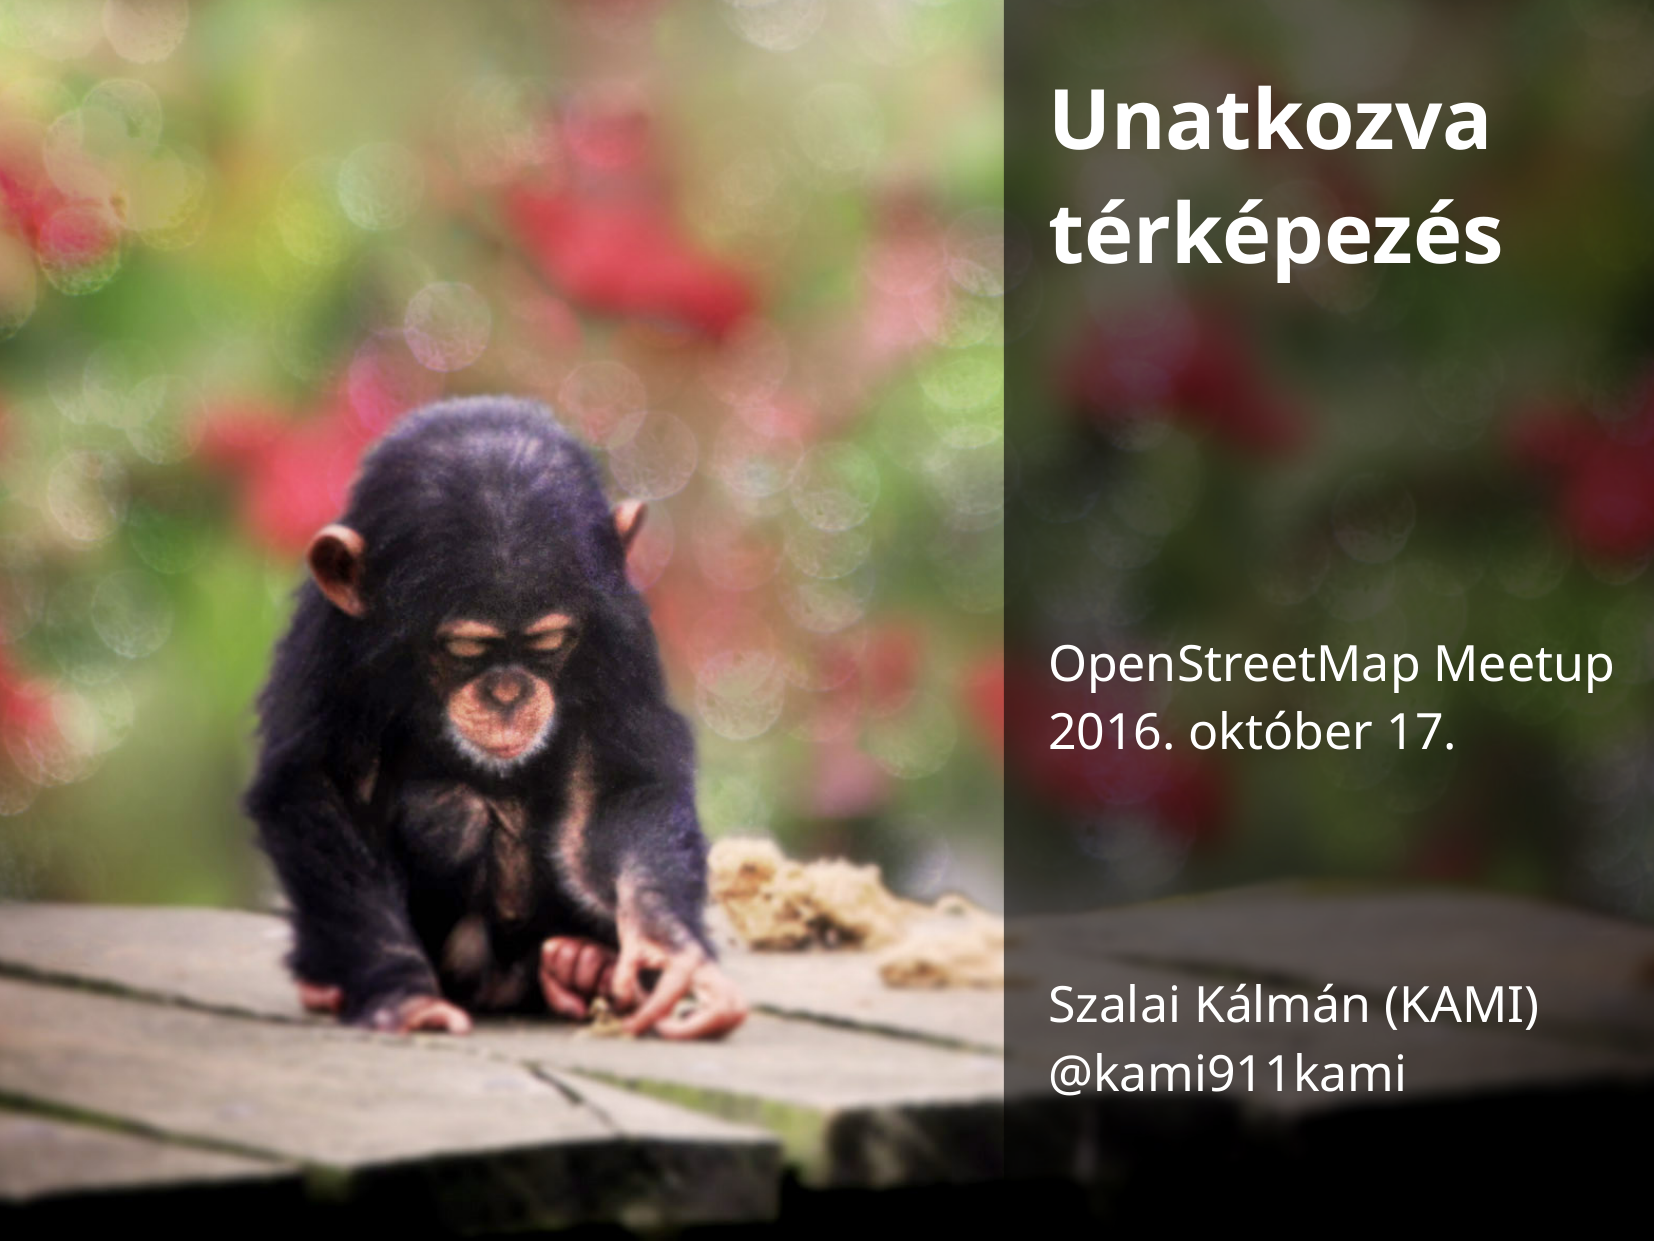

Unatkozva
térképezés
OpenStreetMap Meetup
2016. október 17.
Szalai Kálmán (KAMI)
@kami911kami